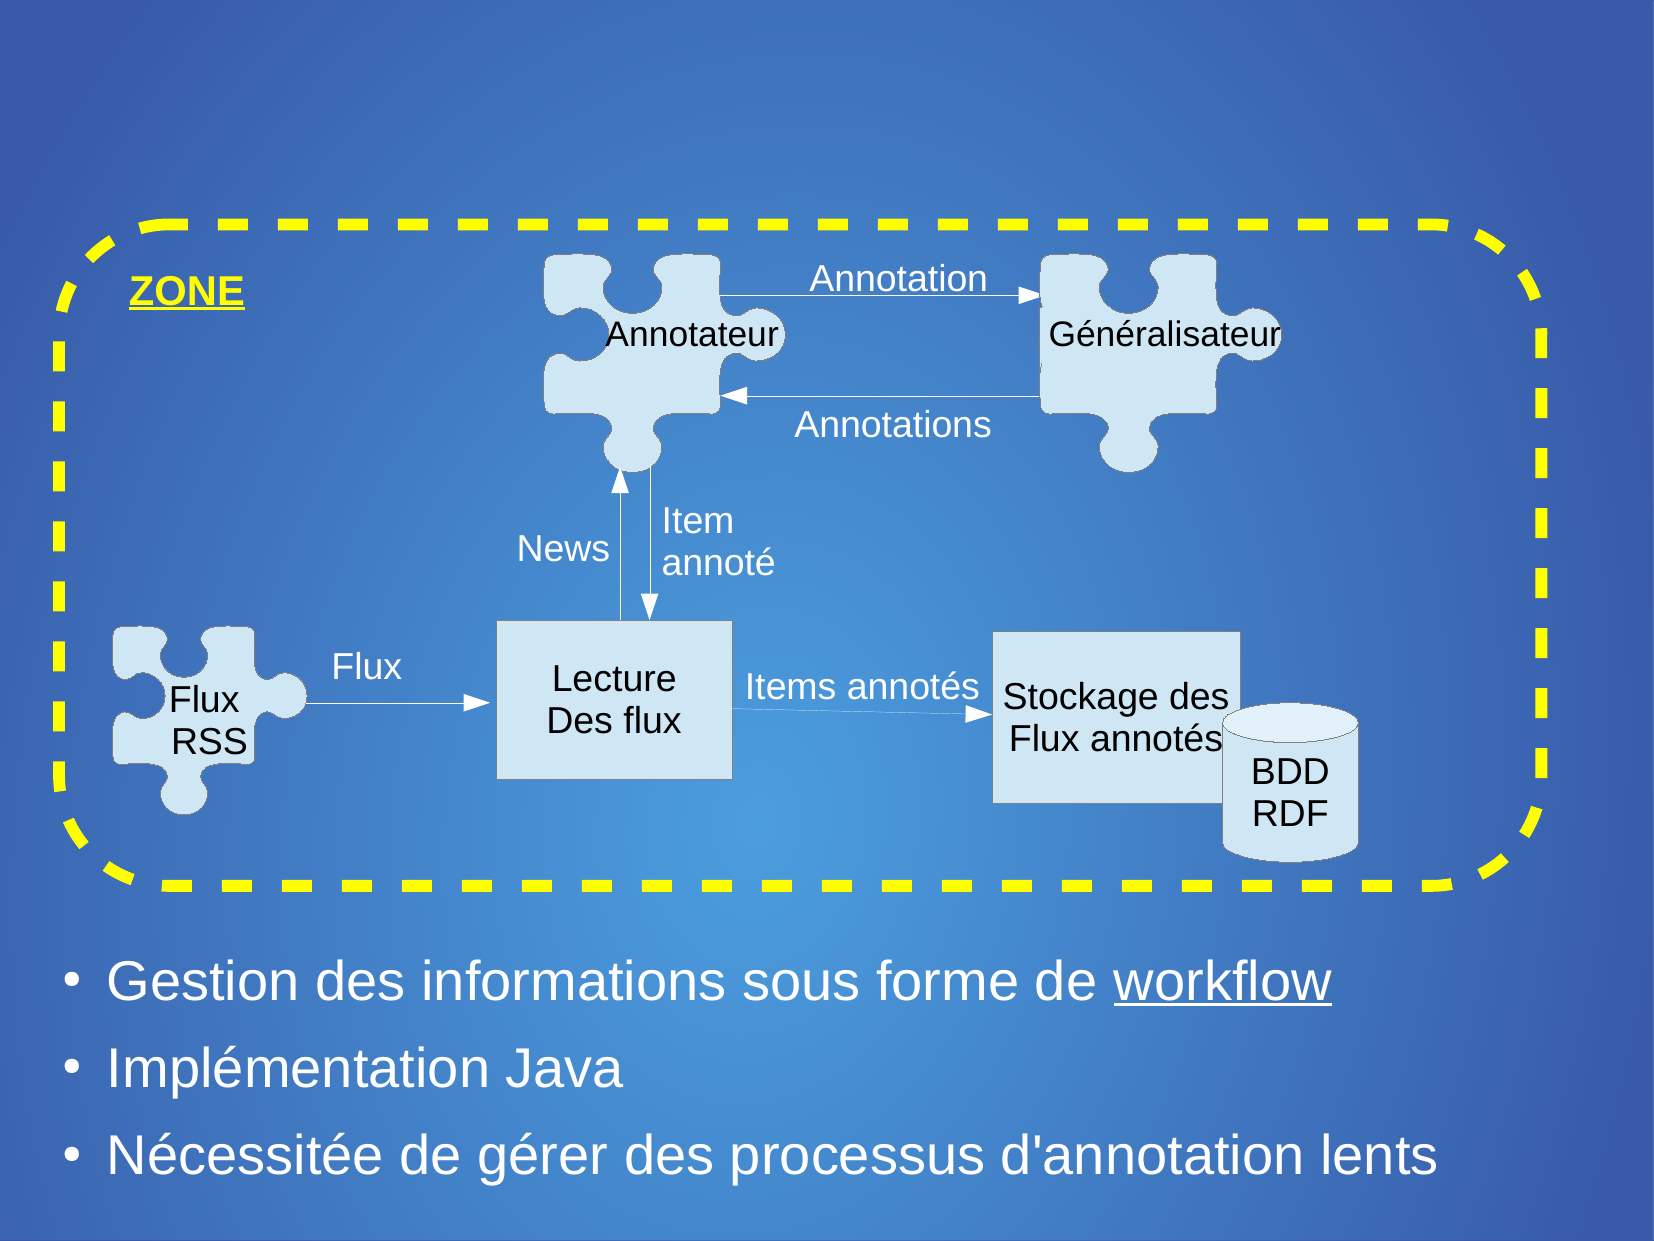

Annotation
ZONE
Annotateur
Généralisateur
Annotations
Item annoté
News
Lecture
Des flux
Flux
RSS
Stockage des
Flux annotés
Flux
Items annotés
BDD
RDF
# Gestion des informations sous forme de workflow
Implémentation Java
Nécessitée de gérer des processus d'annotation lents